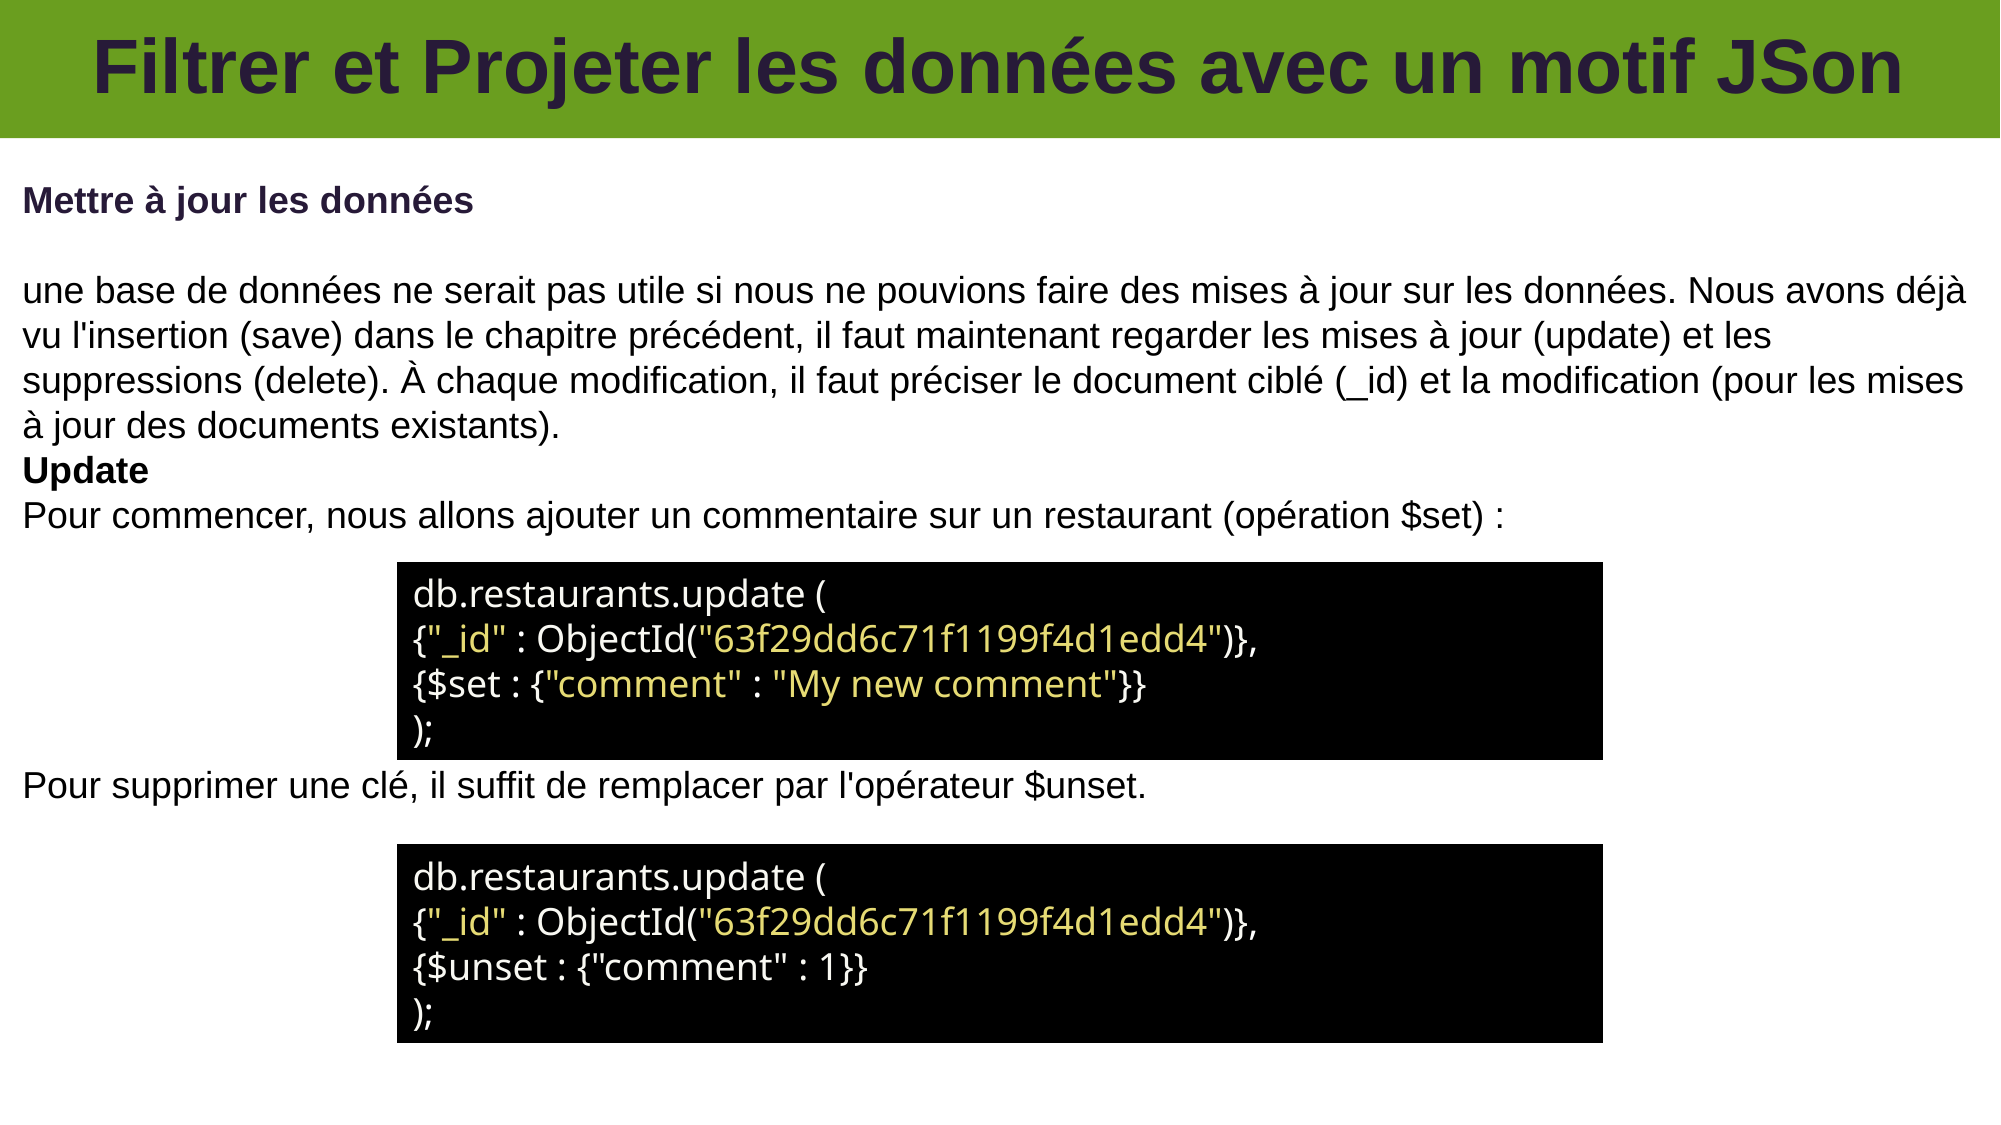

Filtrer et Projeter les données avec un motif JSon
Mettre à jour les données
une base de données ne serait pas utile si nous ne pouvions faire des mises à jour sur les données. Nous avons déjà vu l'insertion (save) dans le chapitre précédent, il faut maintenant regarder les mises à jour (update) et les suppressions (delete). À chaque modification, il faut préciser le document ciblé (_id) et la modification (pour les mises à jour des documents existants).
Update
Pour commencer, nous allons ajouter un commentaire sur un restaurant (opération $set) :
Pour supprimer une clé, il suffit de remplacer par l'opérateur $unset.
db.restaurants.update (
{"_id" : ObjectId("63f29dd6c71f1199f4d1edd4")},
{$set : {"comment" : "My new comment"}}
);
db.restaurants.update (
{"_id" : ObjectId("63f29dd6c71f1199f4d1edd4")},
{$unset : {"comment" : 1}}
);